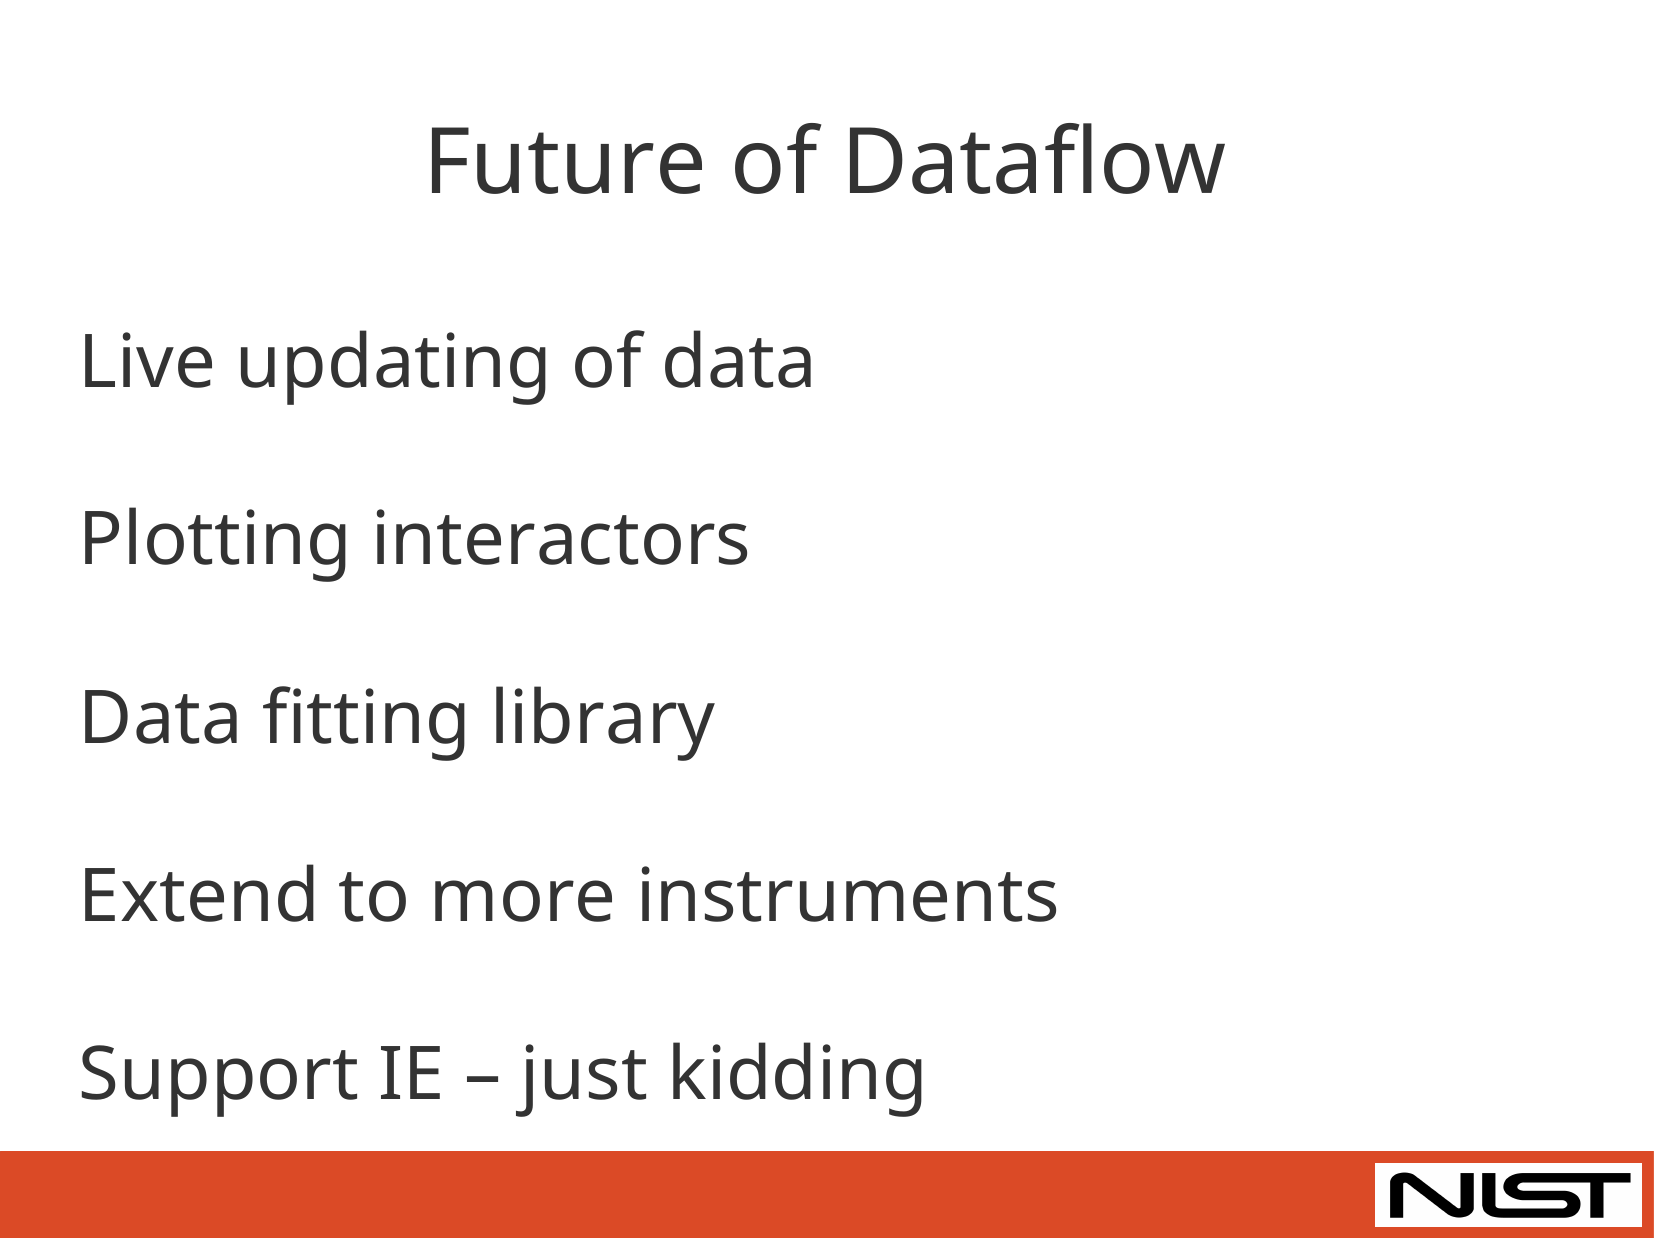

# Future of Dataflow
Live updating of data
Plotting interactors
Data fitting library
Extend to more instruments
Support IE – just kidding